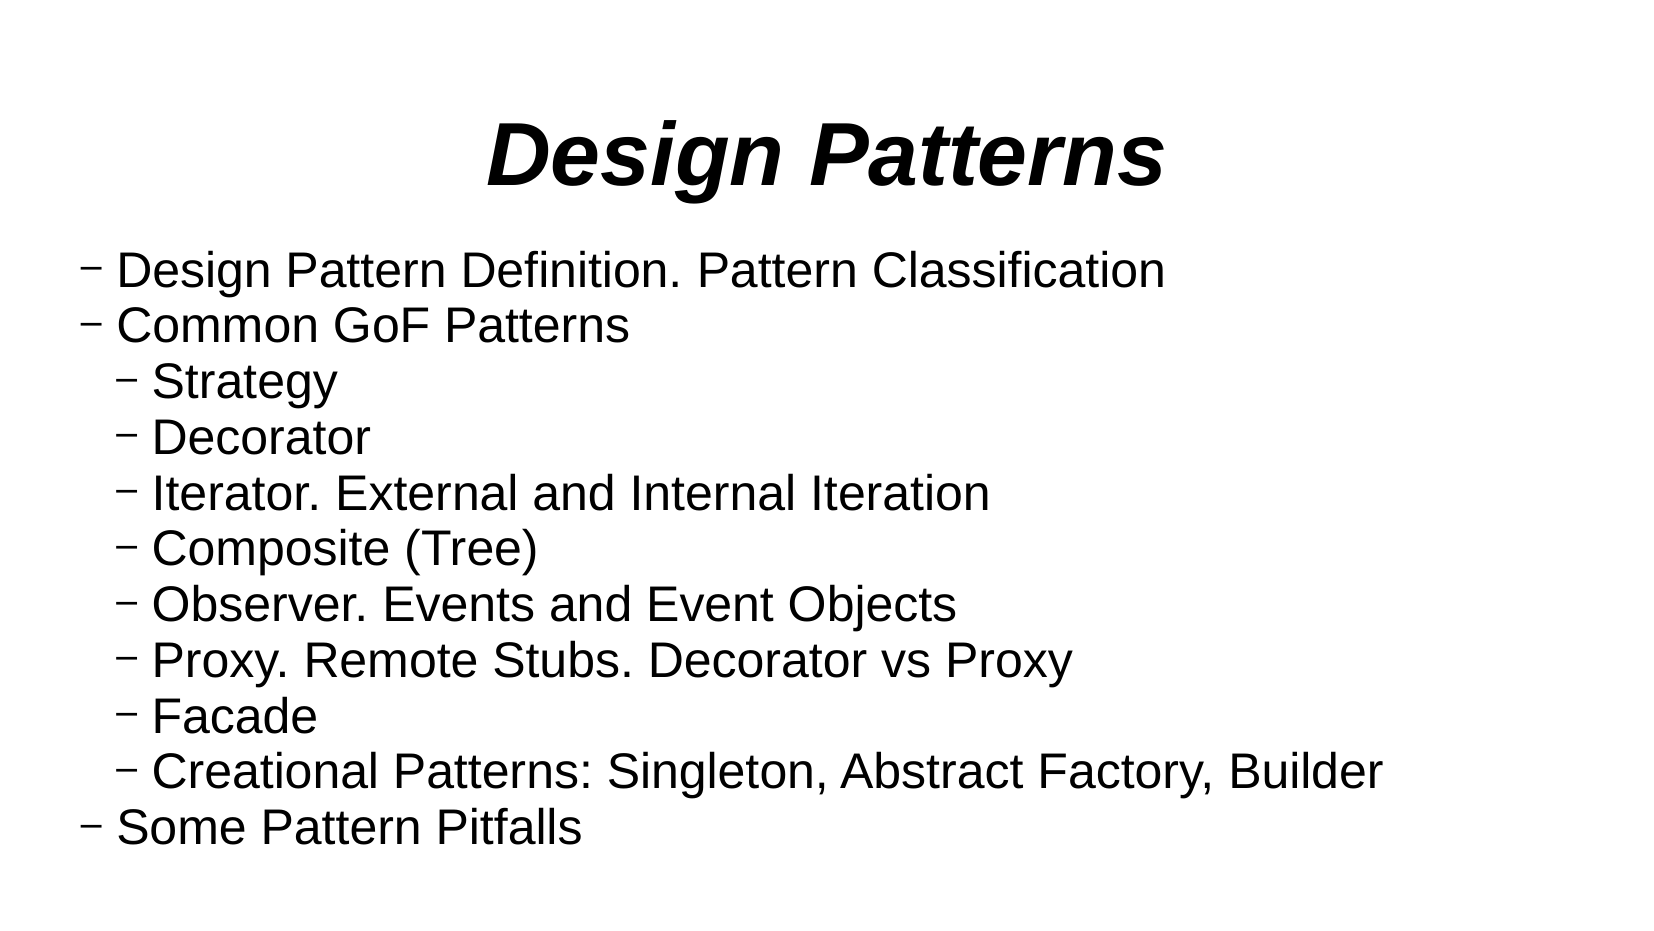

# Design Patterns
Design Pattern Definition. Pattern Classification
Common GoF Patterns
Strategy
Decorator
Iterator. External and Internal Iteration
Сomposite (Tree)
Observer. Events and Event Objects
Proxy. Remote Stubs. Decorator vs Proxy
Facade
Creational Patterns: Singleton, Abstract Factory, Builder
Some Pattern Pitfalls